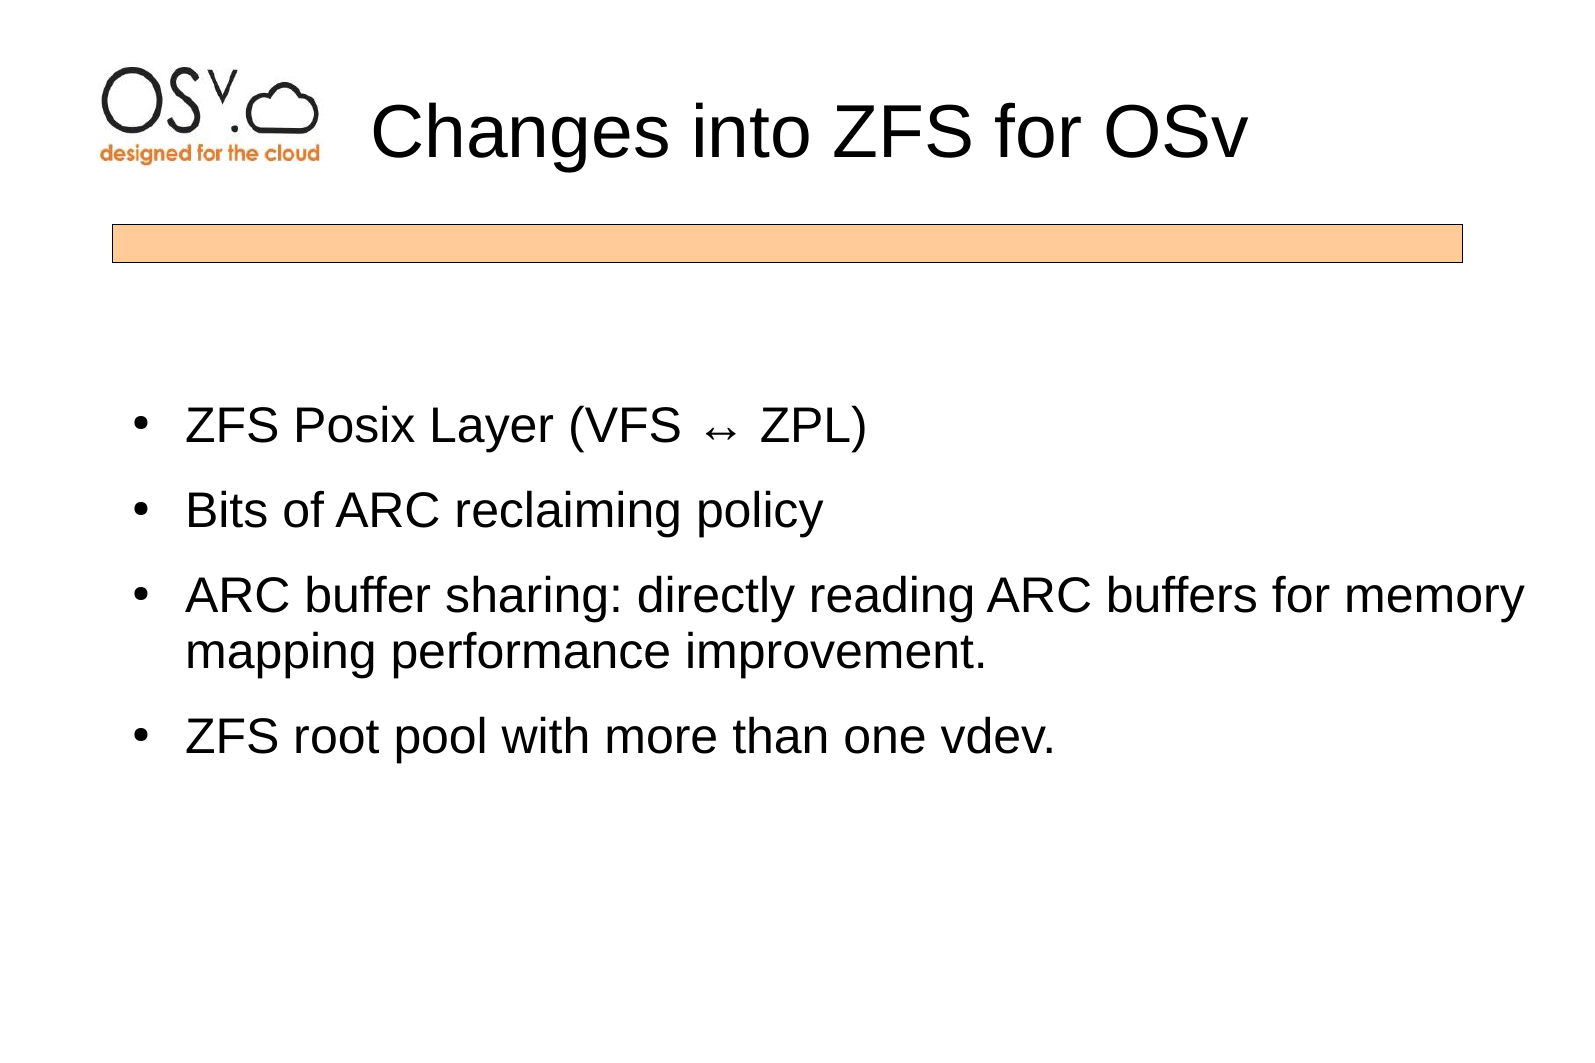

# Changes into ZFS for OSv
ZFS Posix Layer (VFS ↔ ZPL)
Bits of ARC reclaiming policy
ARC buffer sharing: directly reading ARC buffers for memory mapping performance improvement.
ZFS root pool with more than one vdev.